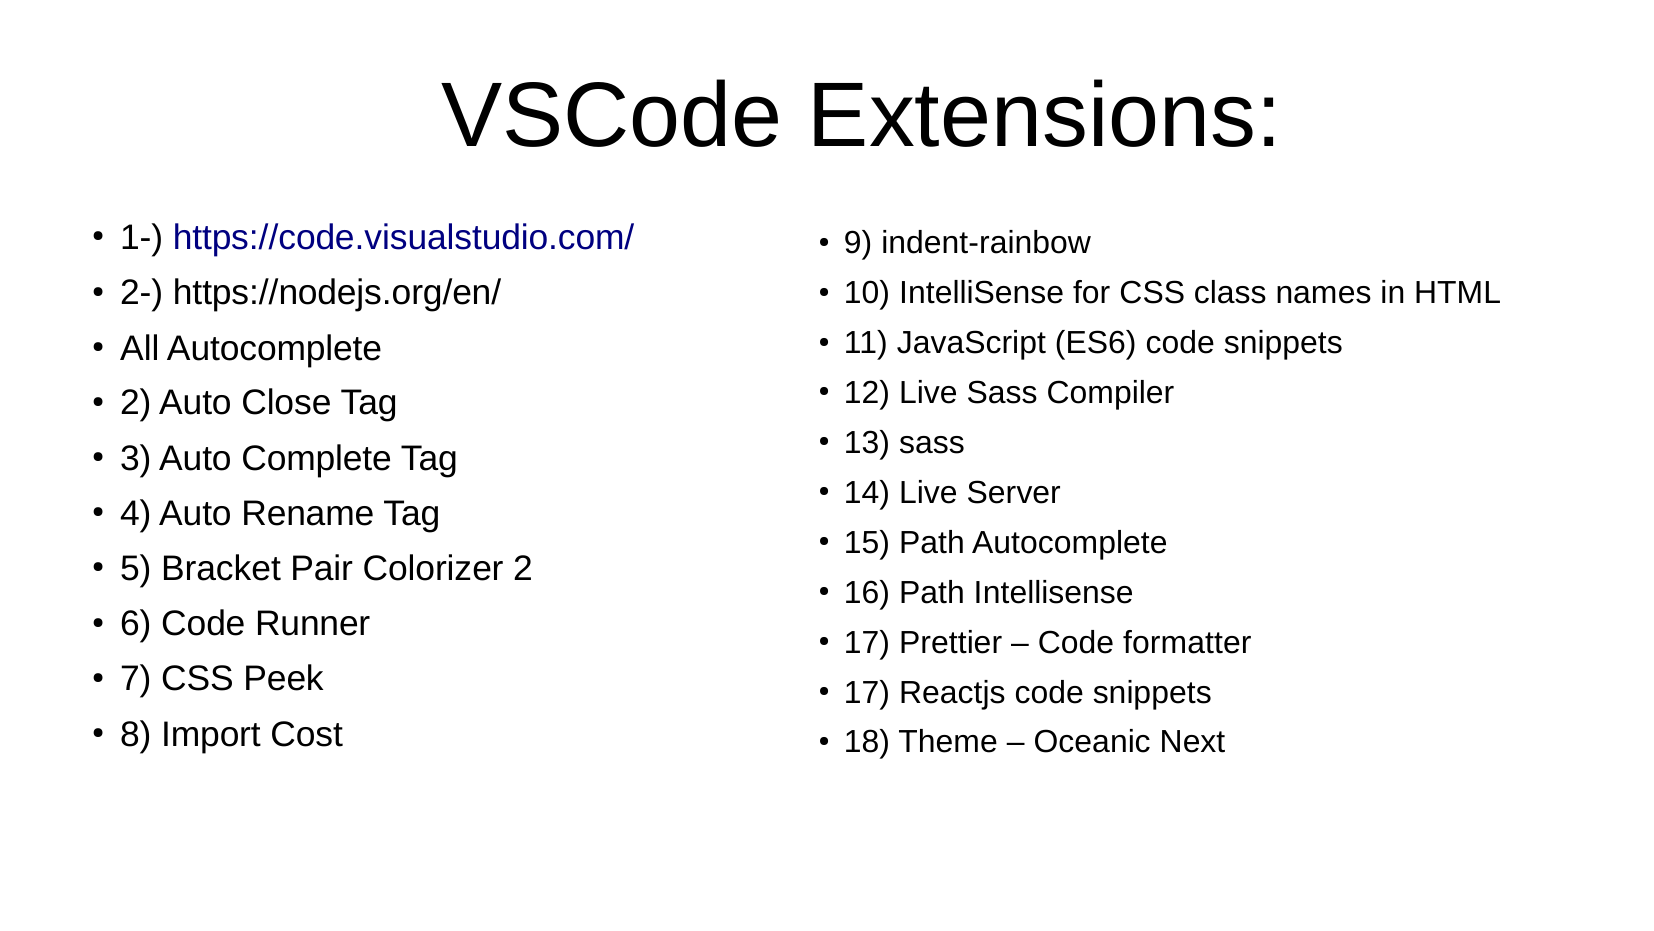

# VSCode Extensions:
1-) https://code.visualstudio.com/
2-) https://nodejs.org/en/
All Autocomplete
2) Auto Close Tag
3) Auto Complete Tag
4) Auto Rename Tag
5) Bracket Pair Colorizer 2
6) Code Runner
7) CSS Peek
8) Import Cost
9) indent-rainbow
10) IntelliSense for CSS class names in HTML
11) JavaScript (ES6) code snippets
12) Live Sass Compiler
13) sass
14) Live Server
15) Path Autocomplete
16) Path Intellisense
17) Prettier – Code formatter
17) Reactjs code snippets
18) Theme – Oceanic Next